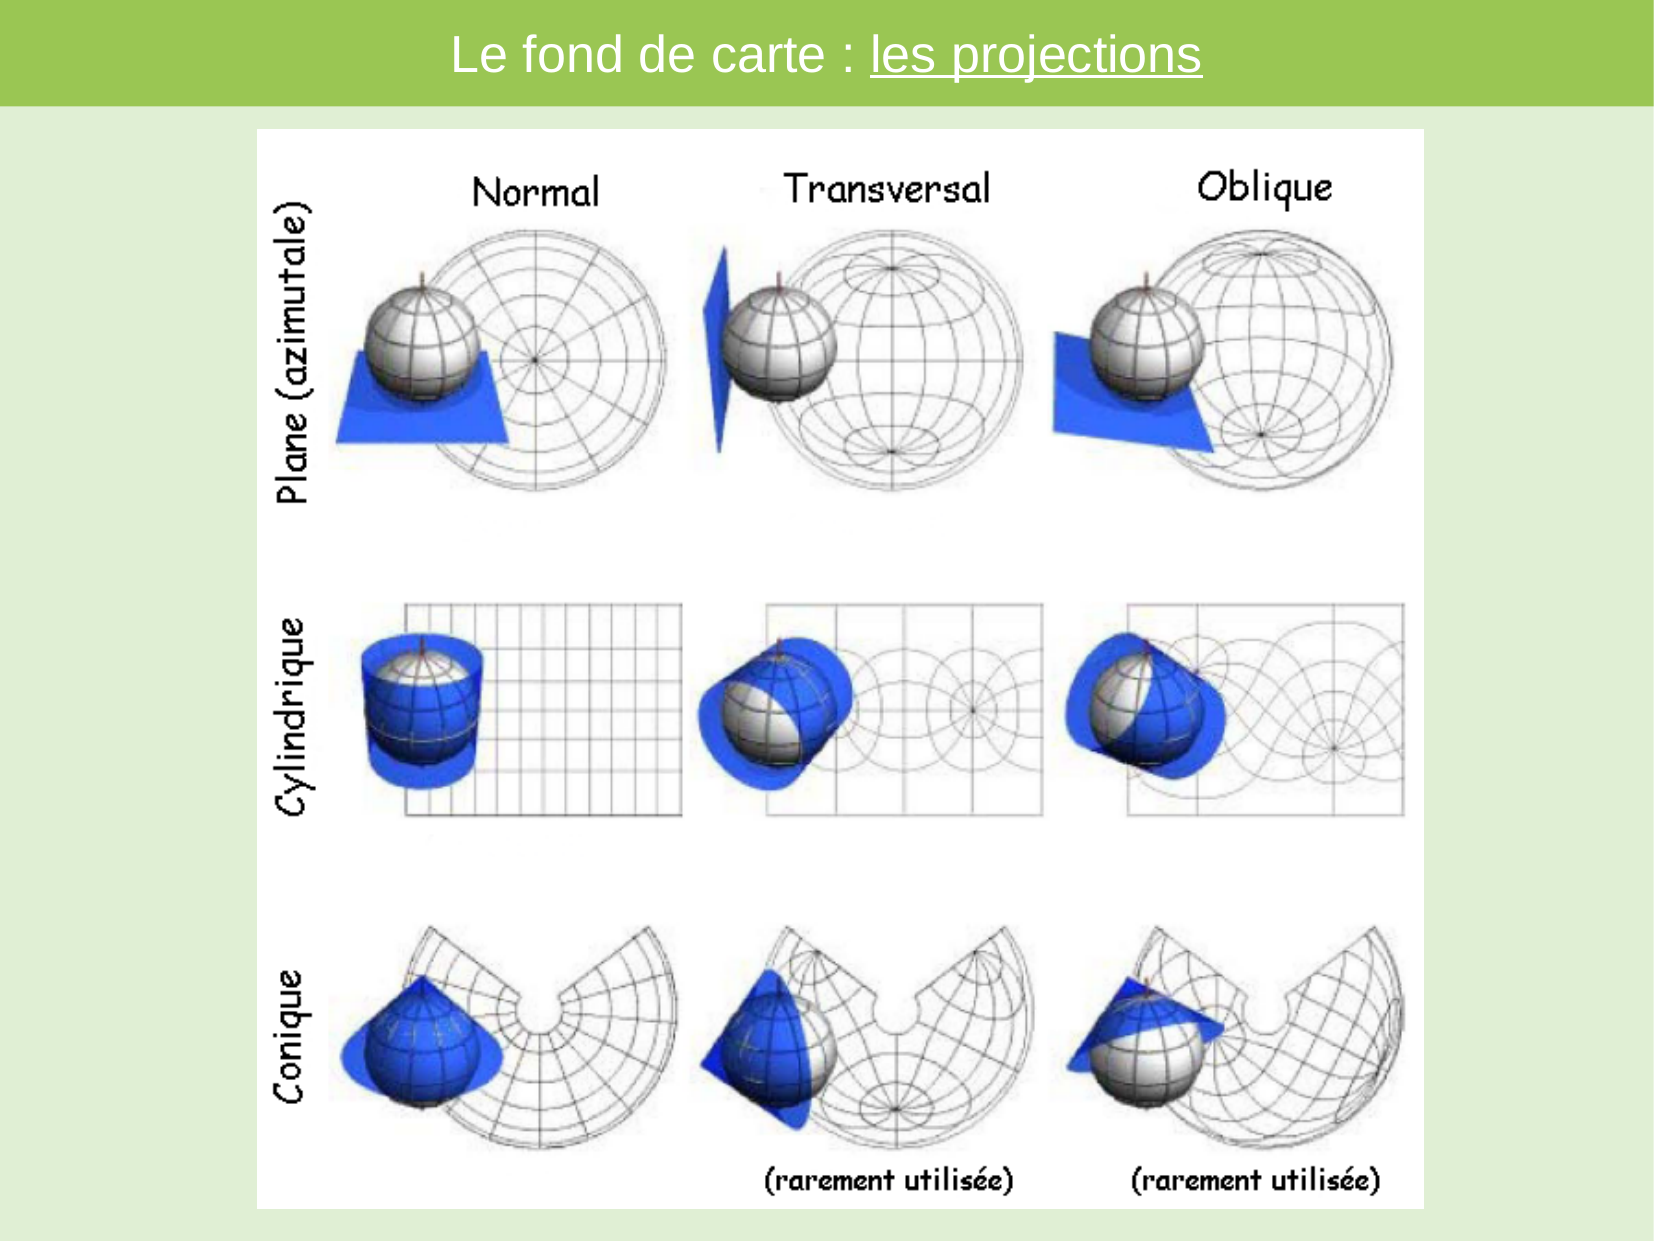

# Le fond de carte : les projections